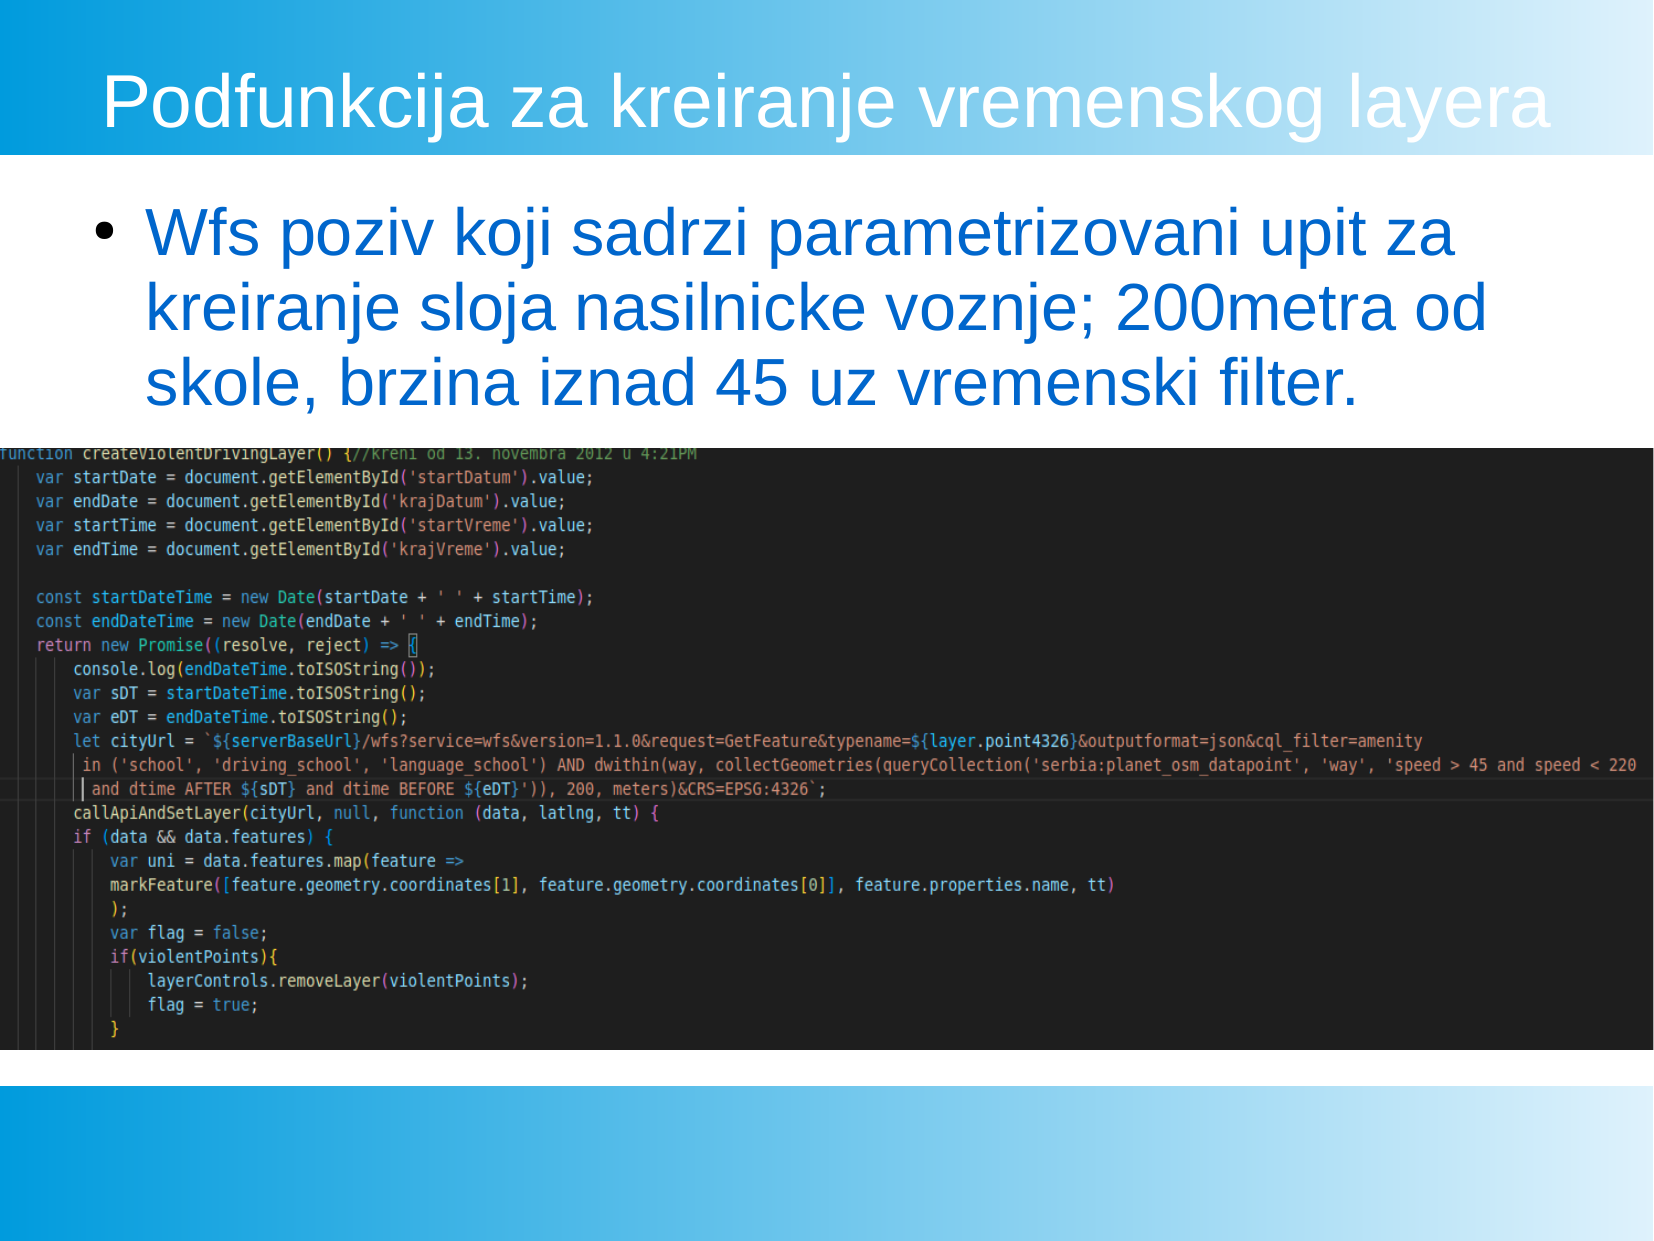

# Podfunkcija za kreiranje vremenskog layera
Wfs poziv koji sadrzi parametrizovani upit za kreiranje sloja nasilnicke voznje; 200metra od skole, brzina iznad 45 uz vremenski filter.